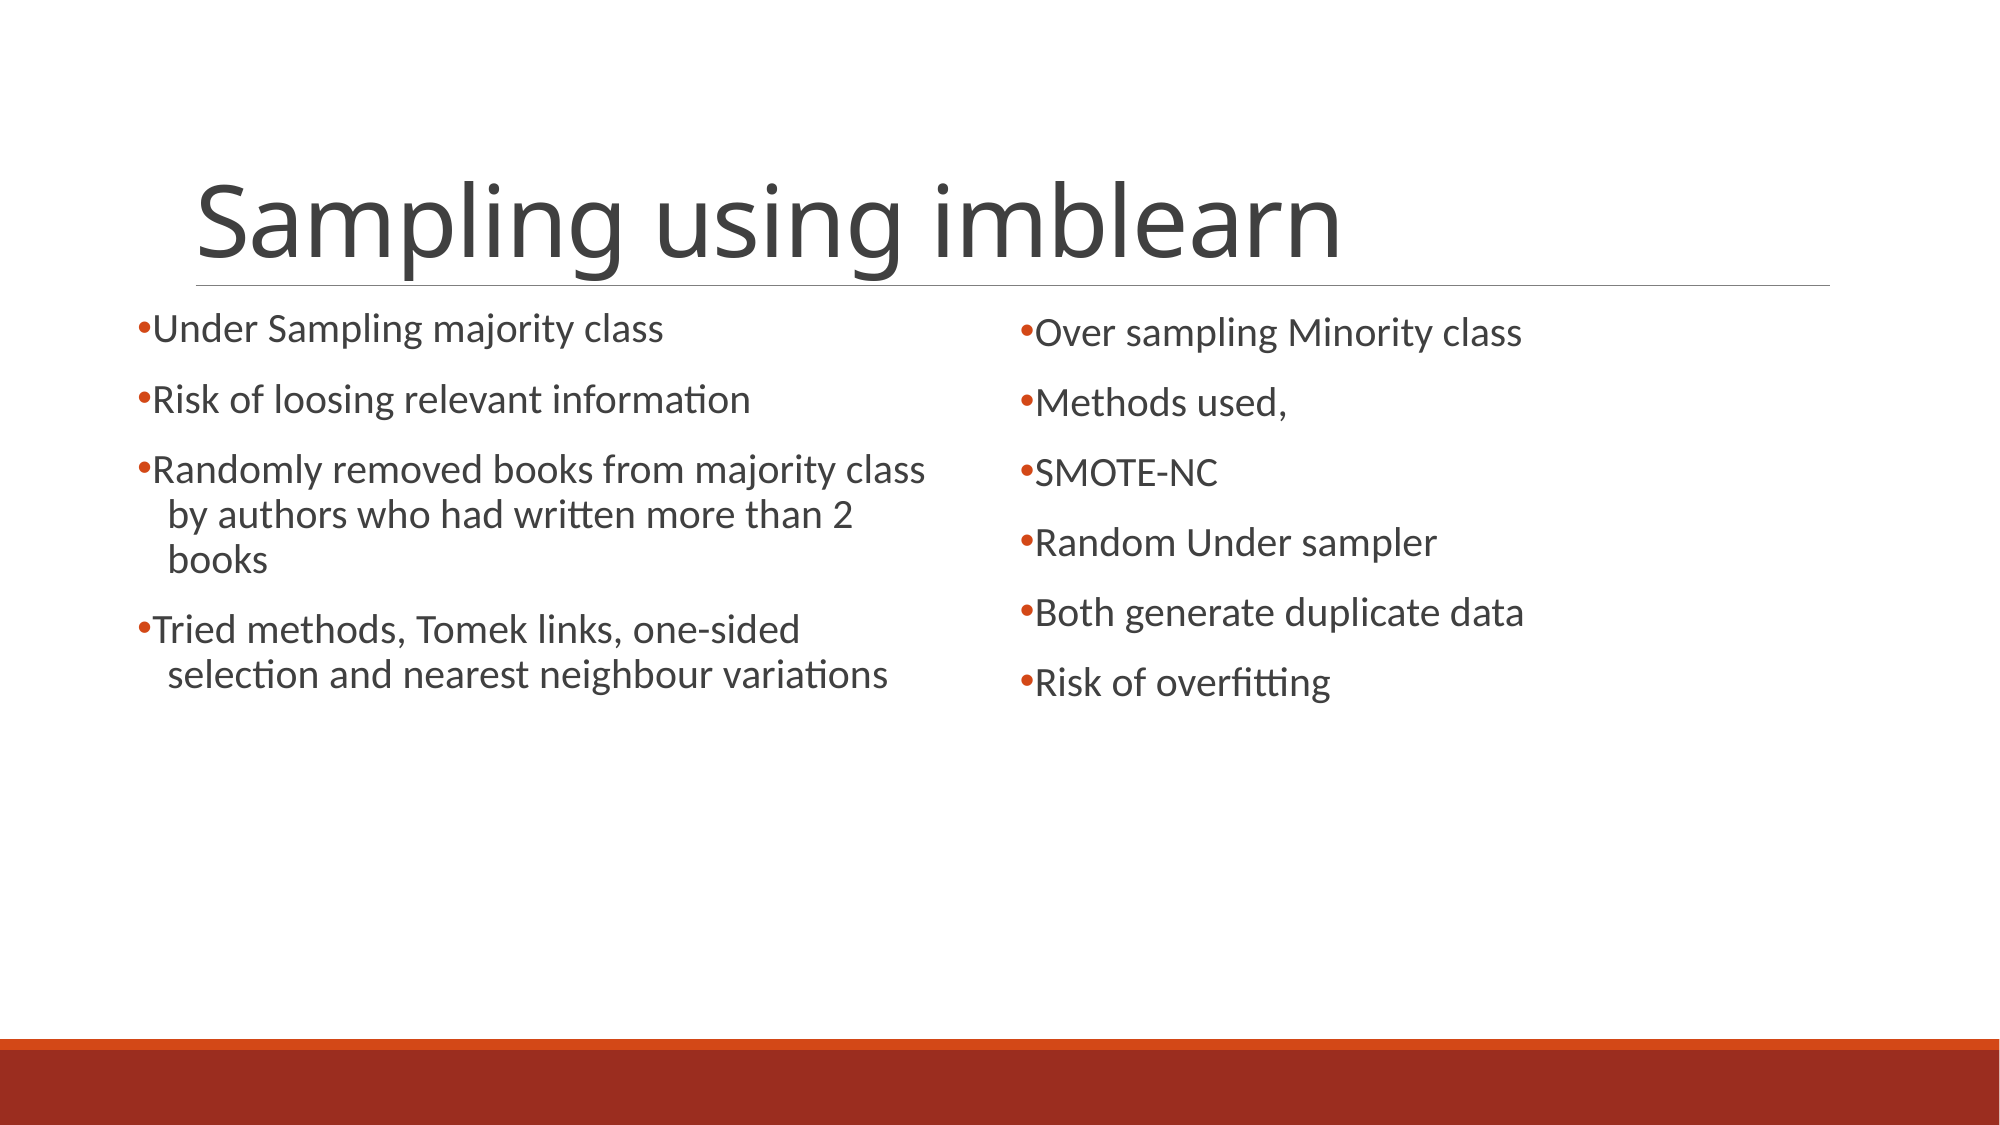

# Sampling using imblearn
Under Sampling majority class
Risk of loosing relevant information
Randomly removed books from majority class by authors who had written more than 2 books
Tried methods, Tomek links, one-sided selection and nearest neighbour variations
Over sampling Minority class
Methods used,
SMOTE-NC
Random Under sampler
Both generate duplicate data
Risk of overfitting